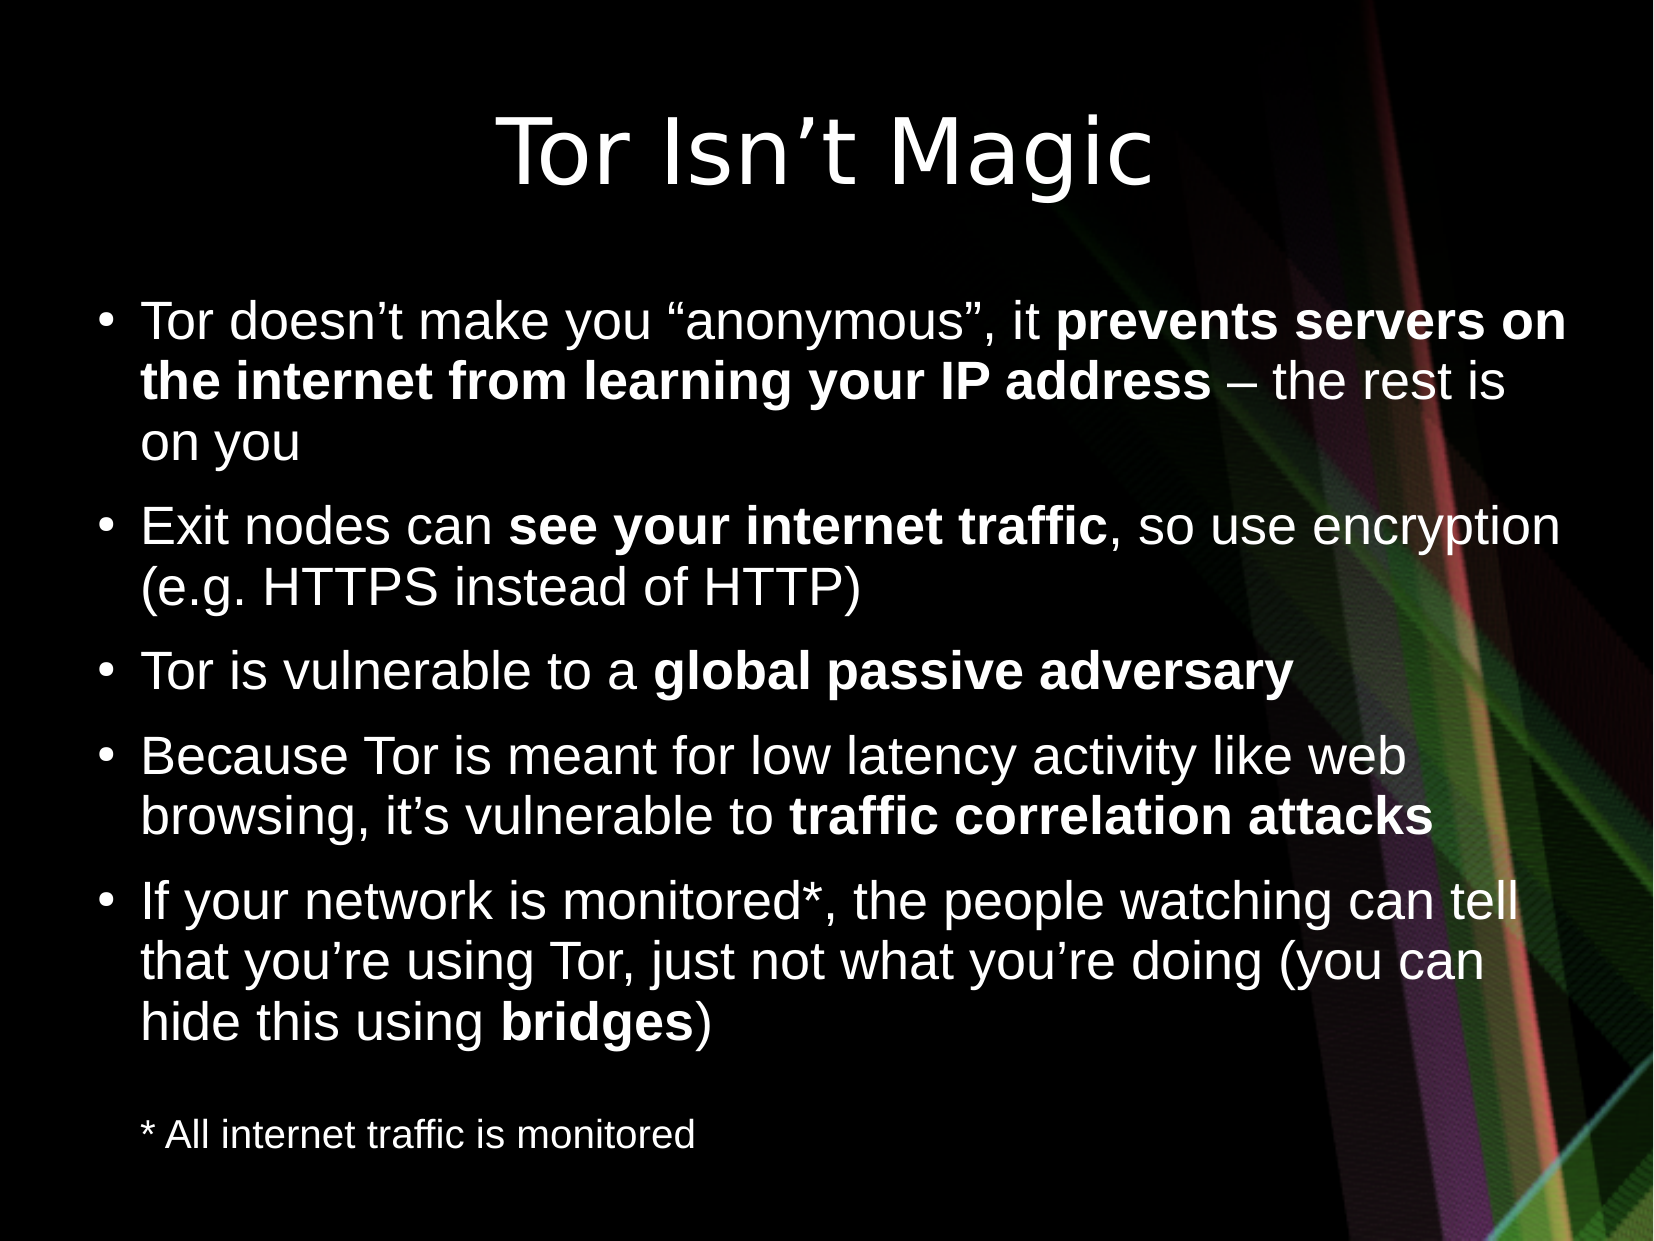

# Tor Isn’t Magic
Tor doesn’t make you “anonymous”, it prevents servers on the internet from learning your IP address – the rest is on you
Exit nodes can see your internet traffic, so use encryption (e.g. HTTPS instead of HTTP)
Tor is vulnerable to a global passive adversary
Because Tor is meant for low latency activity like web browsing, it’s vulnerable to traffic correlation attacks
If your network is monitored*, the people watching can tell that you’re using Tor, just not what you’re doing (you can hide this using bridges)
* All internet traffic is monitored